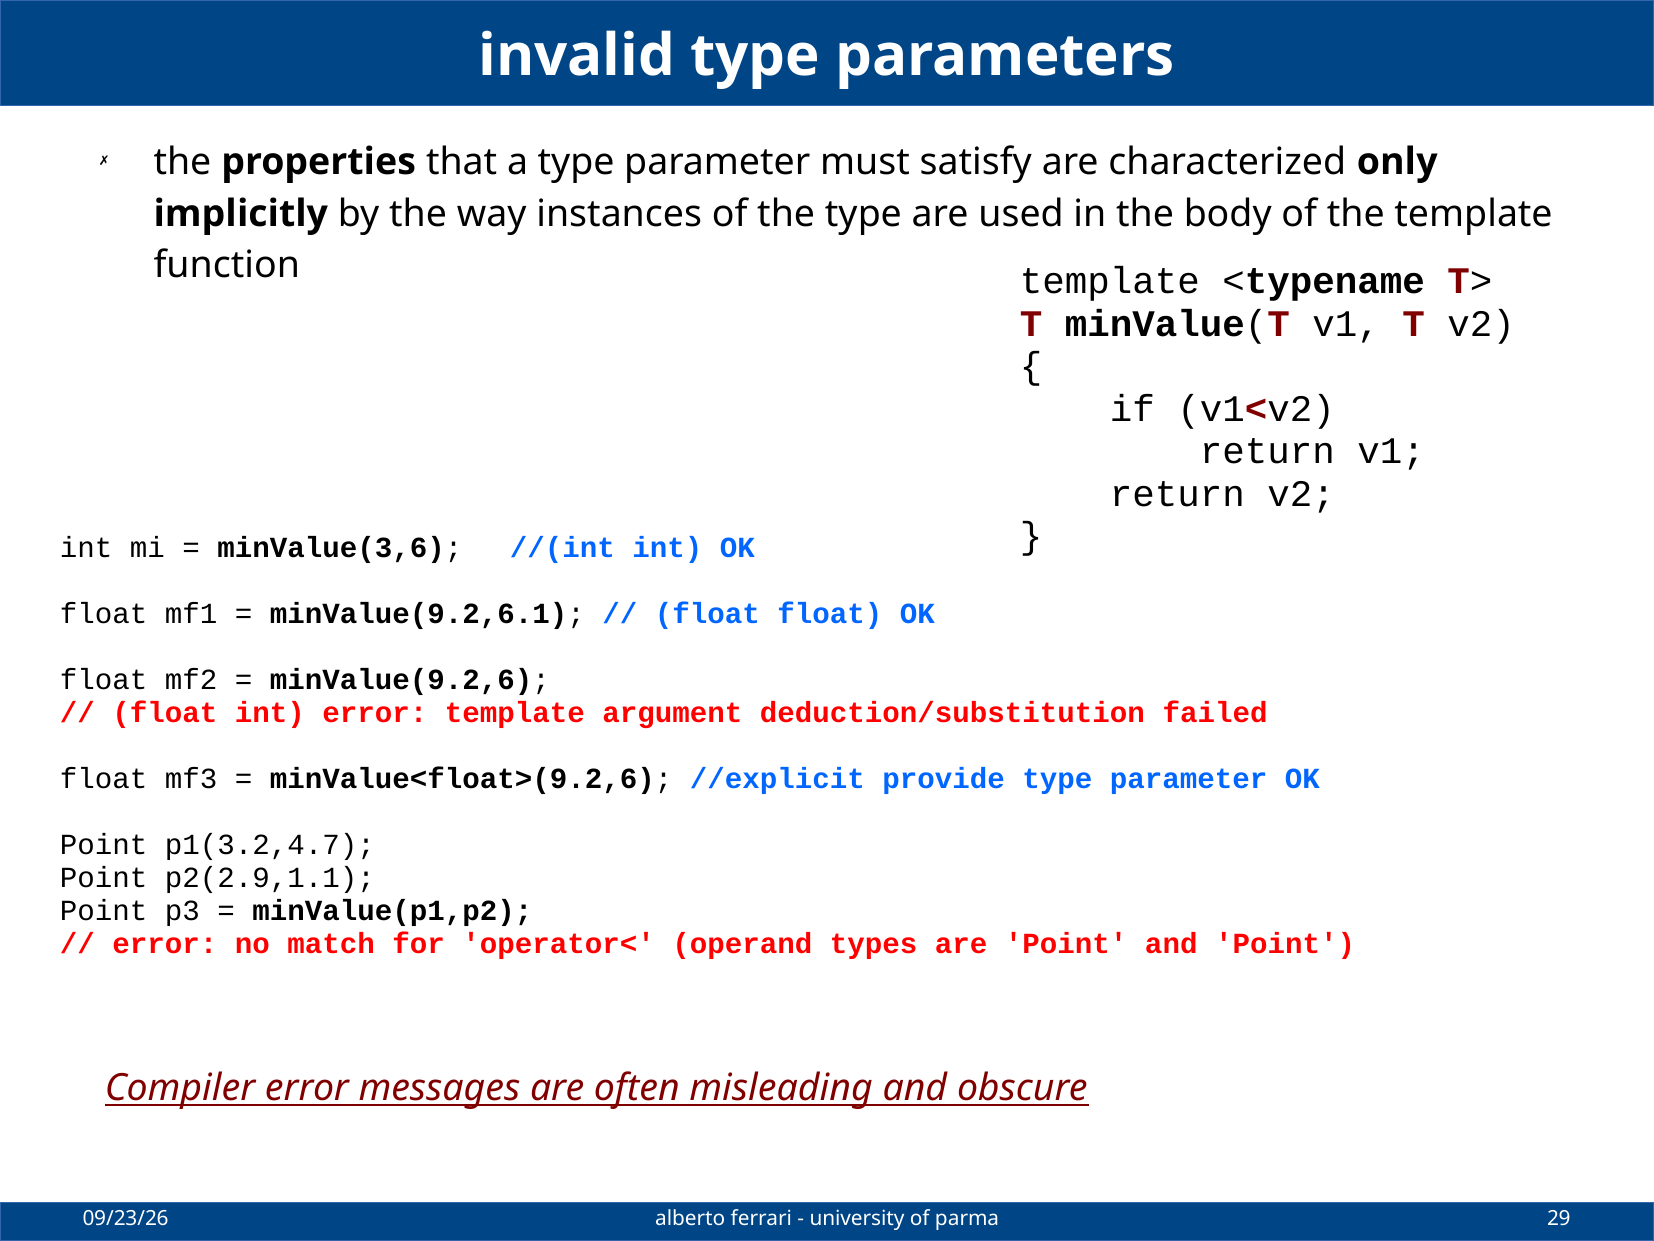

# invalid type parameters
the properties that a type parameter must satisfy are characterized only implicitly by the way instances of the type are used in the body of the template function
template <typename T>
T minValue(T v1, T v2)
{
 if (v1<v2)
 return v1;
 return v2;
}
int mi = minValue(3,6);	//(int int) OK
float mf1 = minValue(9.2,6.1); // (float float) OK
float mf2 = minValue(9.2,6);
// (float int) error: template argument deduction/substitution failed
float mf3 = minValue<float>(9.2,6); //explicit provide type parameter OK
Point p1(3.2,4.7);
Point p2(2.9,1.1);
Point p3 = minValue(p1,p2);
// error: no match for 'operator<' (operand types are 'Point' and 'Point')
Compiler error messages are often misleading and obscure
alberto ferrari - university of parma
29